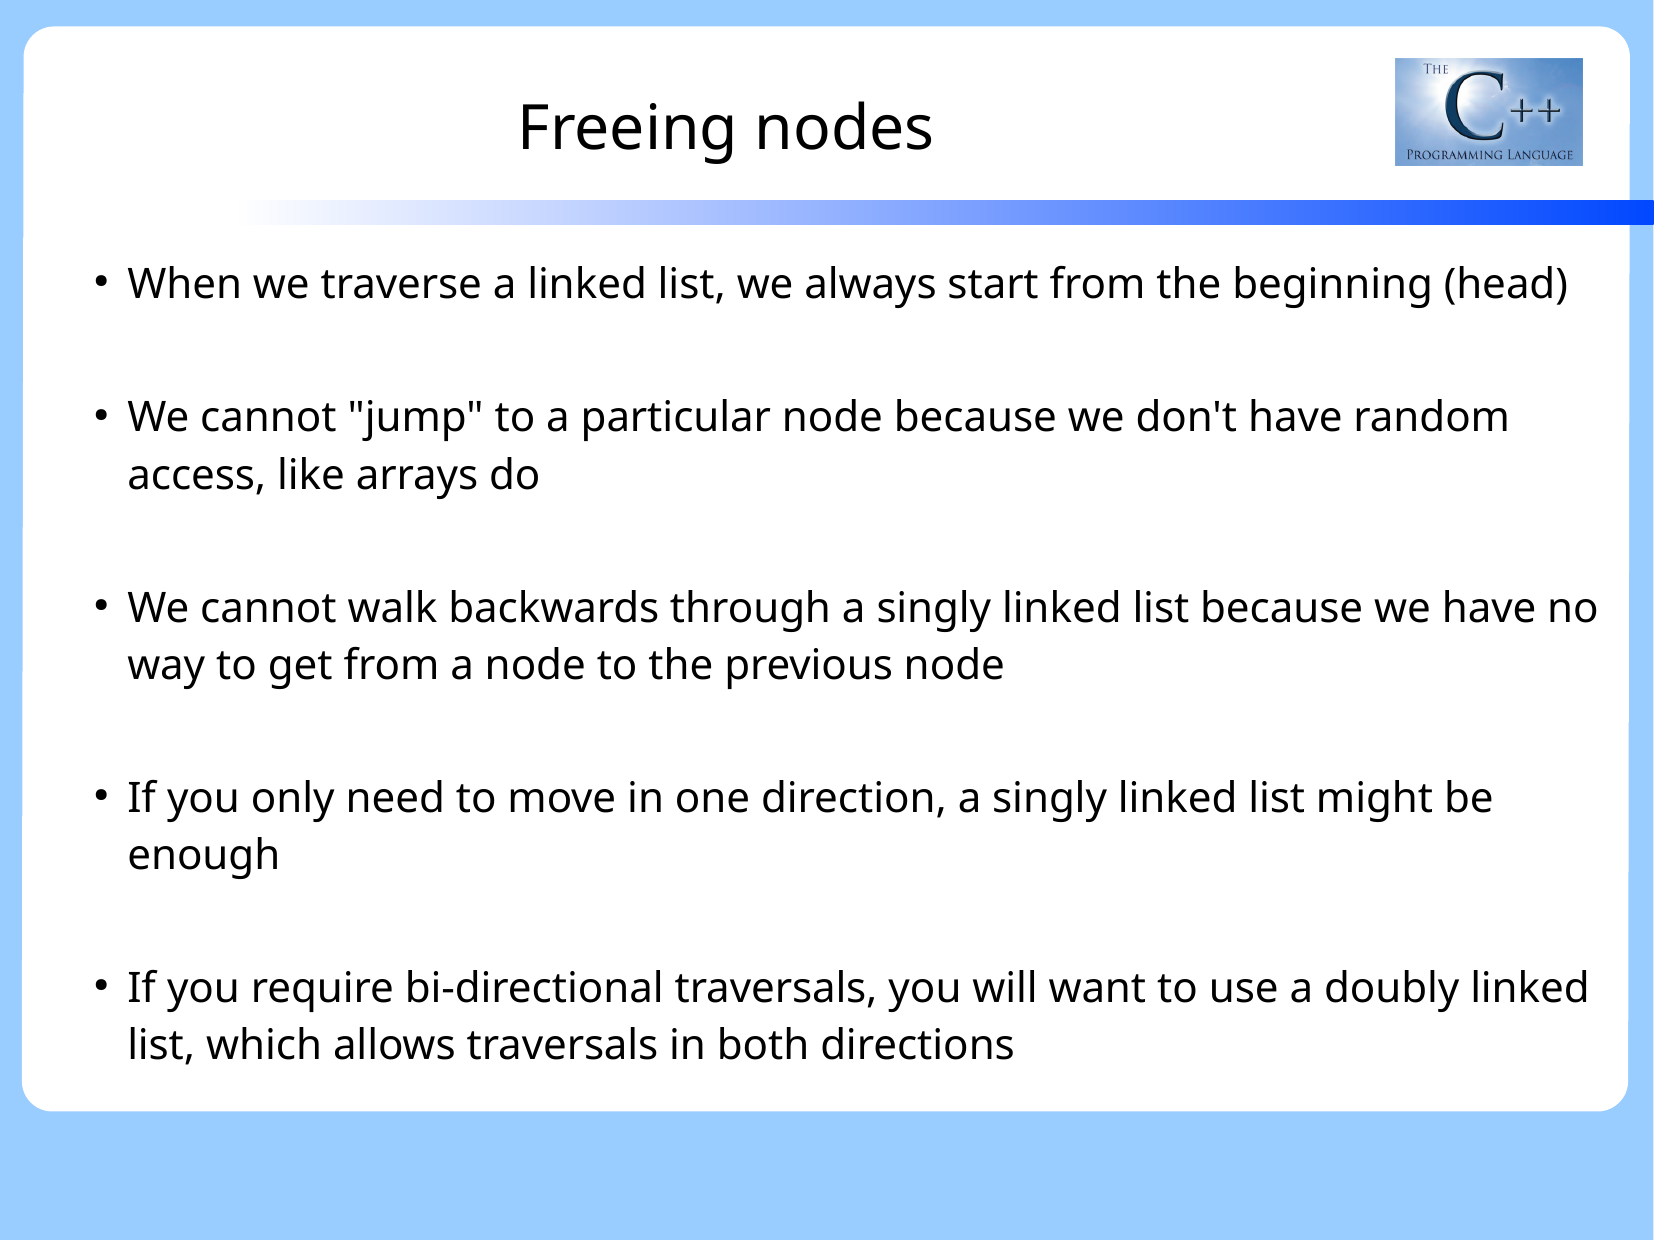

# Freeing nodes
When we traverse a linked list, we always start from the beginning (head)
We cannot "jump" to a particular node because we don't have random access, like arrays do
We cannot walk backwards through a singly linked list because we have no way to get from a node to the previous node
If you only need to move in one direction, a singly linked list might be enough
If you require bi-directional traversals, you will want to use a doubly linked list, which allows traversals in both directions